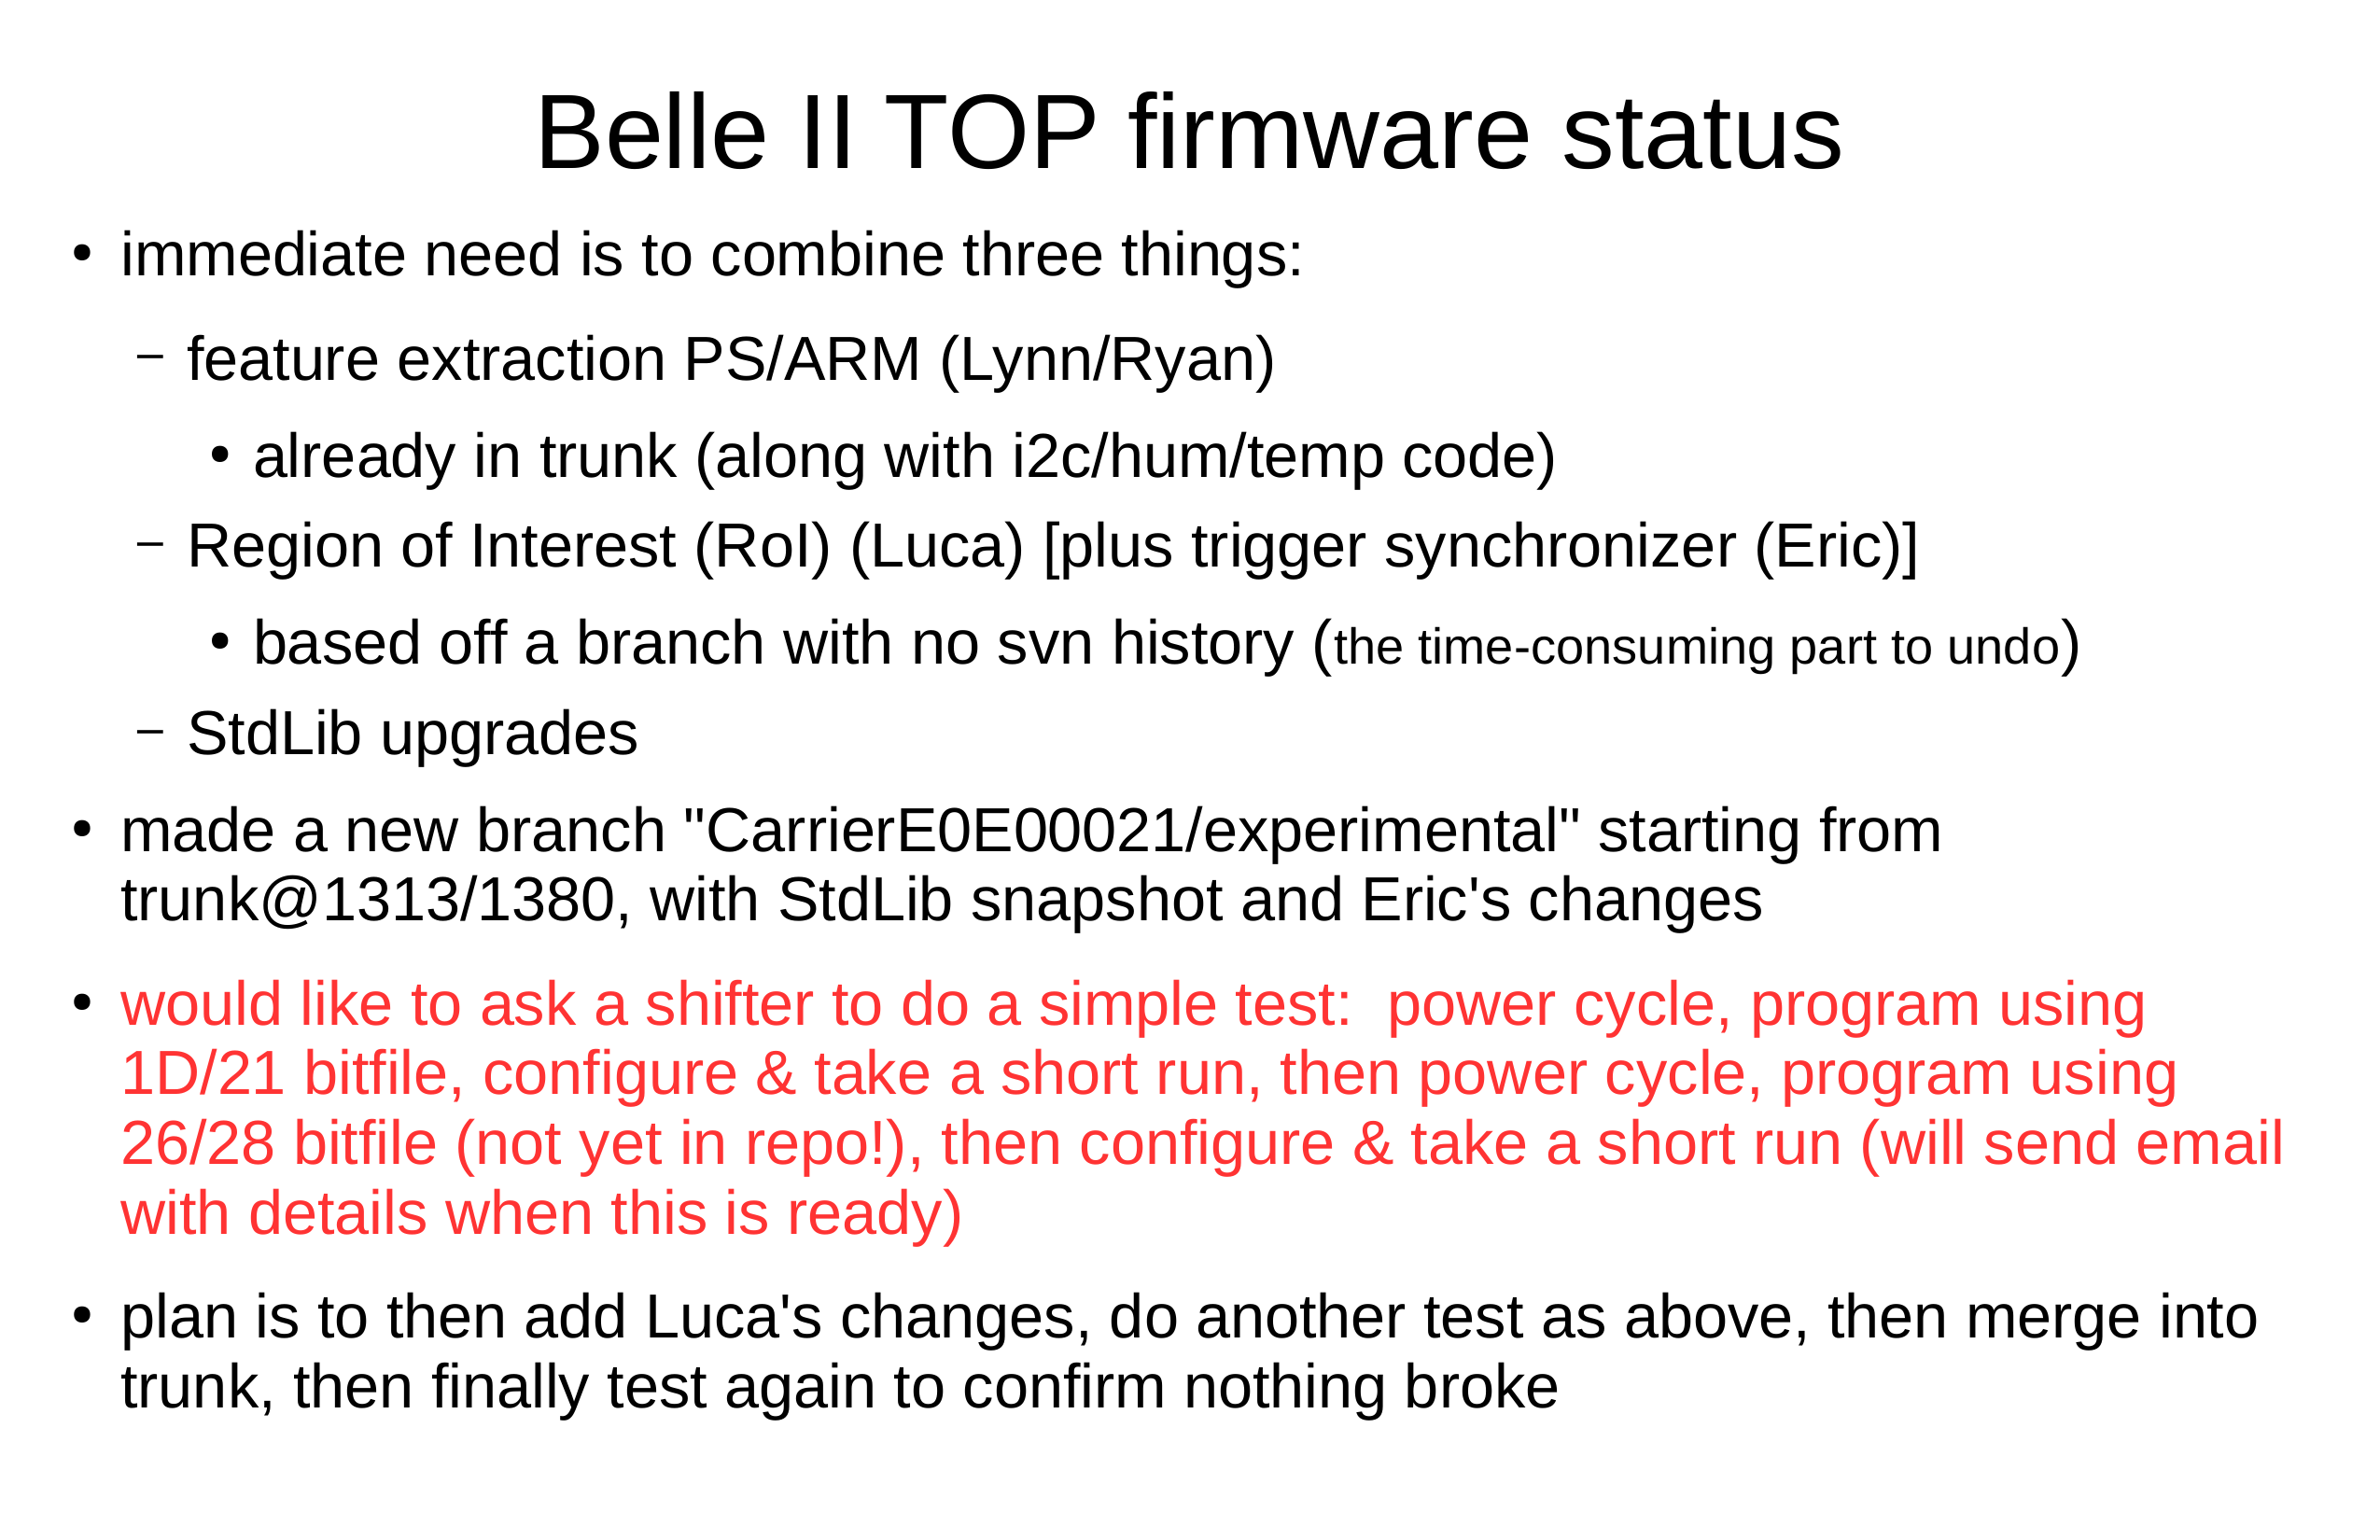

# Belle II TOP firmware status
immediate need is to combine three things:
feature extraction PS/ARM (Lynn/Ryan)
already in trunk (along with i2c/hum/temp code)
Region of Interest (RoI) (Luca) [plus trigger synchronizer (Eric)]
based off a branch with no svn history (the time-consuming part to undo)
StdLib upgrades
made a new branch "CarrierE0E00021/experimental" starting from trunk@1313/1380, with StdLib snapshot and Eric's changes
would like to ask a shifter to do a simple test: power cycle, program using 1D/21 bitfile, configure & take a short run, then power cycle, program using 26/28 bitfile (not yet in repo!), then configure & take a short run (will send email with details when this is ready)
plan is to then add Luca's changes, do another test as above, then merge into trunk, then finally test again to confirm nothing broke